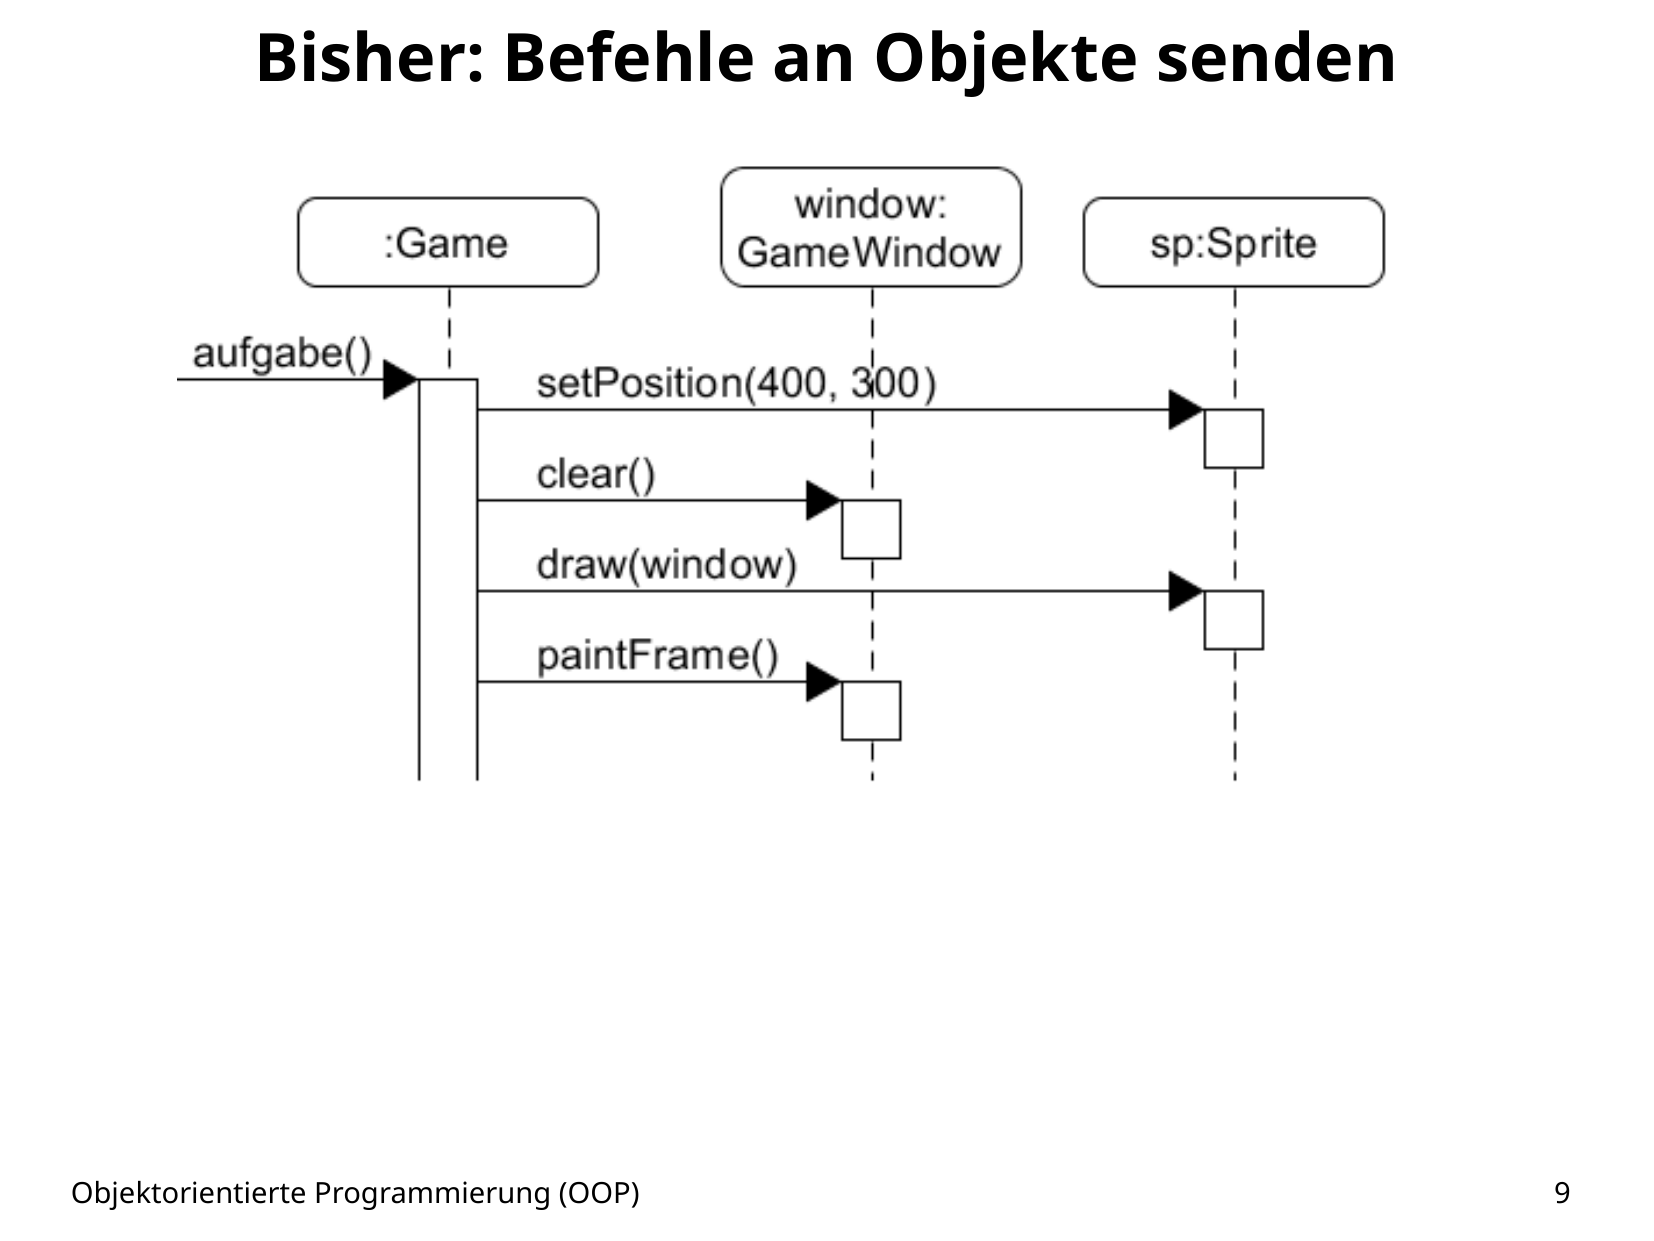

# Bisher: Befehle an Objekte senden
Objektorientierte Programmierung (OOP)
9